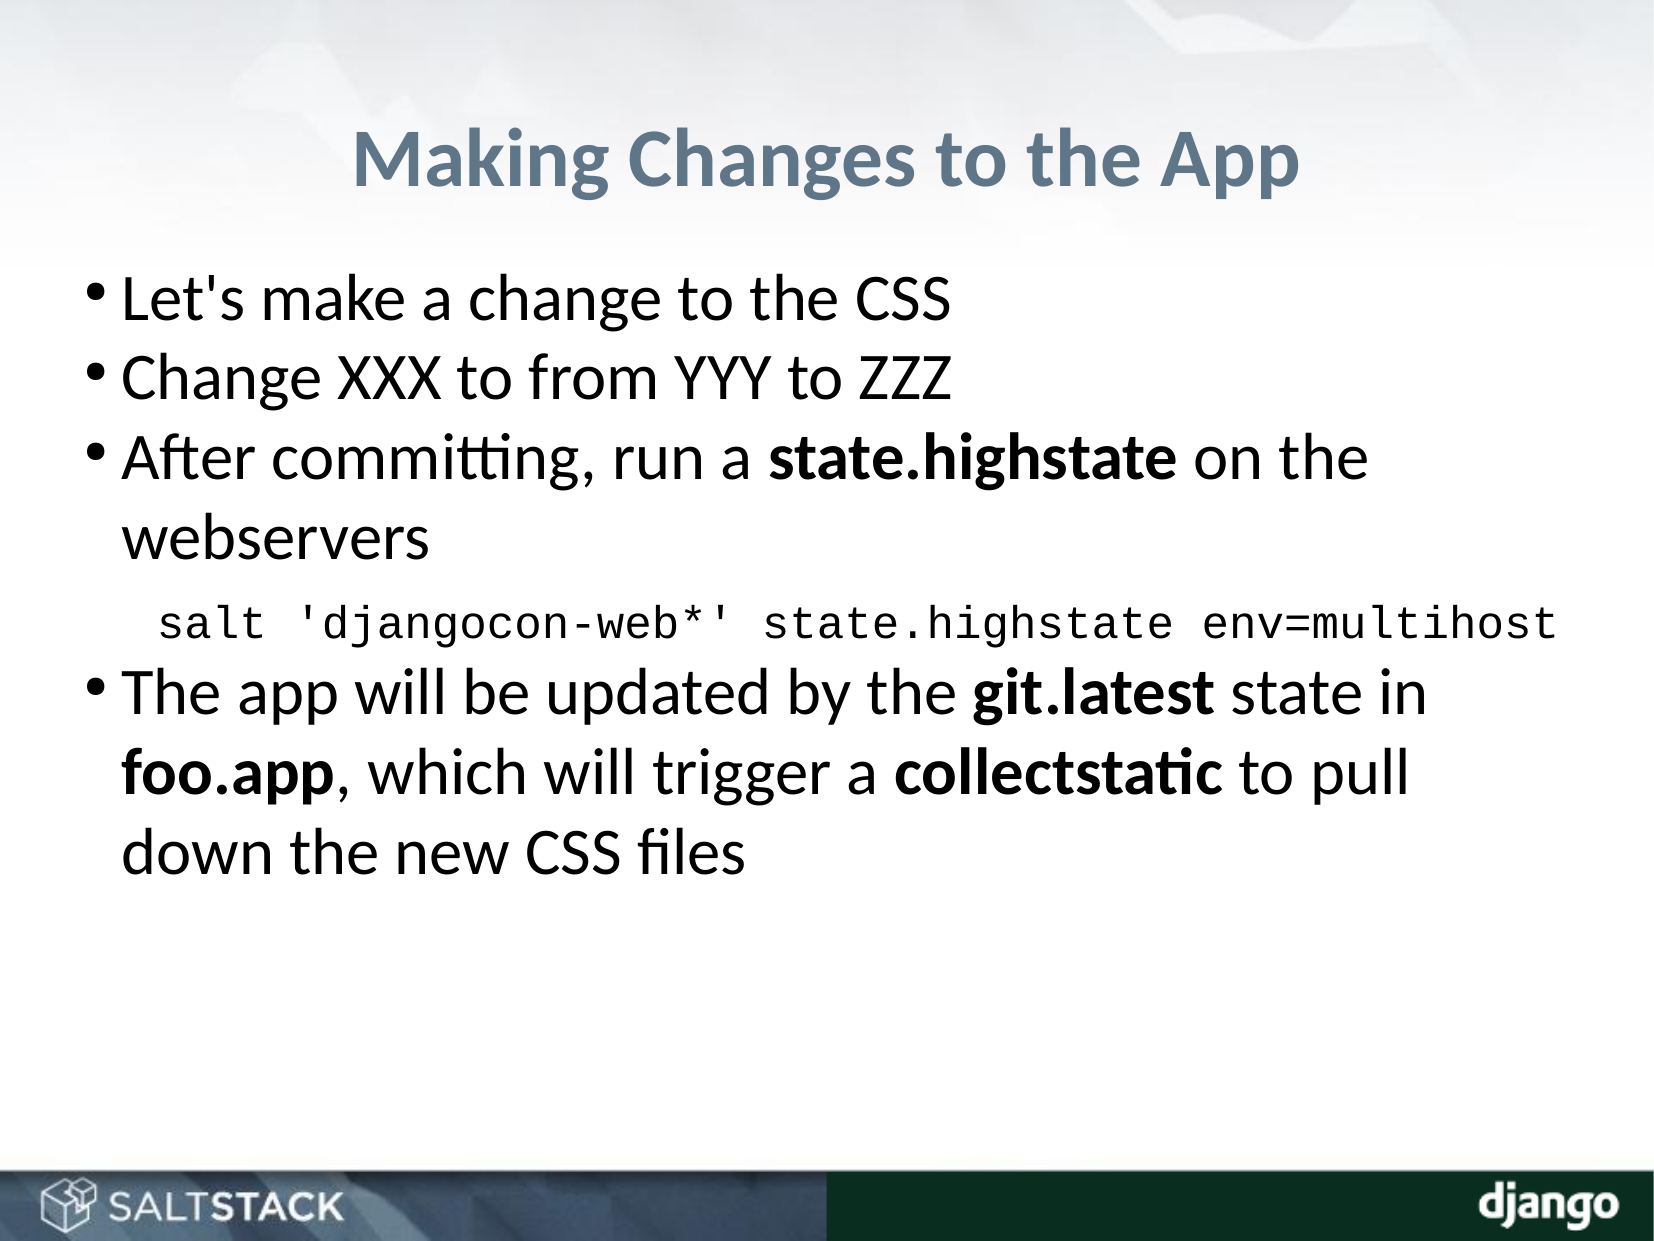

Making Changes to the App
Let's make a change to the CSS
Change XXX to from YYY to ZZZ
After committing, run a state.highstate on the webservers
salt 'djangocon-web*' state.highstate env=multihost
The app will be updated by the git.latest state in foo.app, which will trigger a collectstatic to pull down the new CSS files